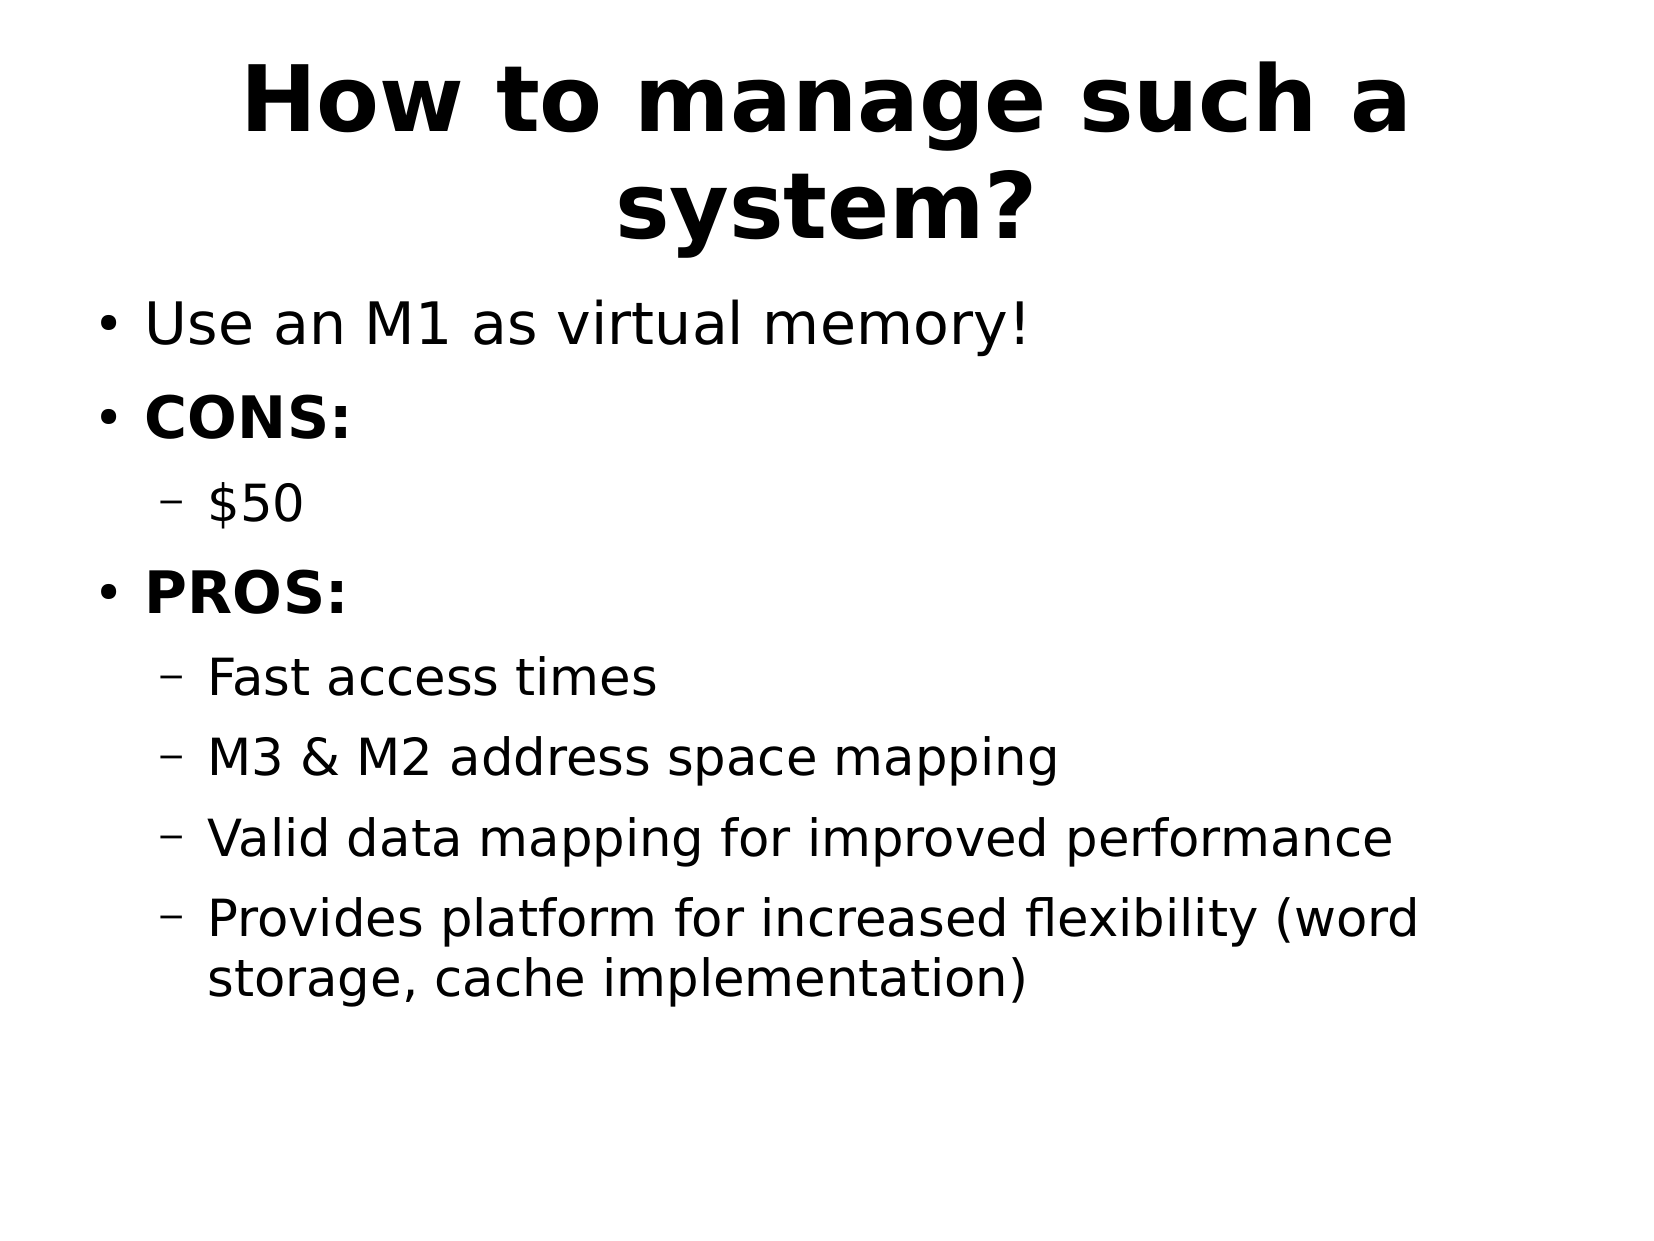

# How to manage such a system?
Use an M1 as virtual memory!
CONS:
$50
PROS:
Fast access times
M3 & M2 address space mapping
Valid data mapping for improved performance
Provides platform for increased flexibility (word storage, cache implementation)